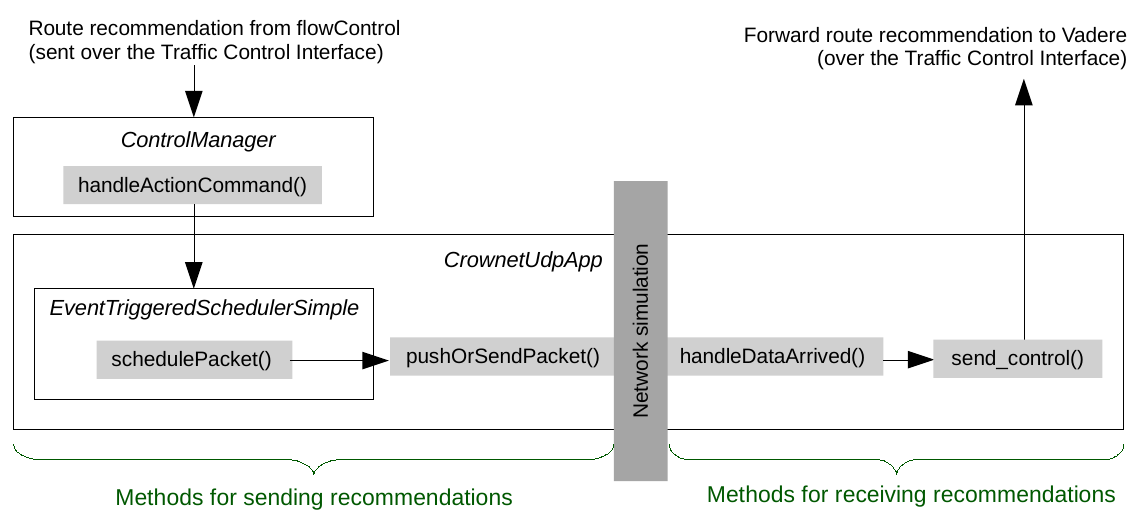

Route recommendation from flowControl
(sent over the Traffic Control Interface)
Forward route recommendation to Vadere
(over the Traffic Control Interface)
ControlManager
handleActionCommand()
CrownetUdpApp
EventTriggeredSchedulerSimple
Network simulation
pushOrSendPacket()
handleDataArrived()
send_control()
schedulePacket()
Methods for receiving recommendations
Methods for sending recommendations